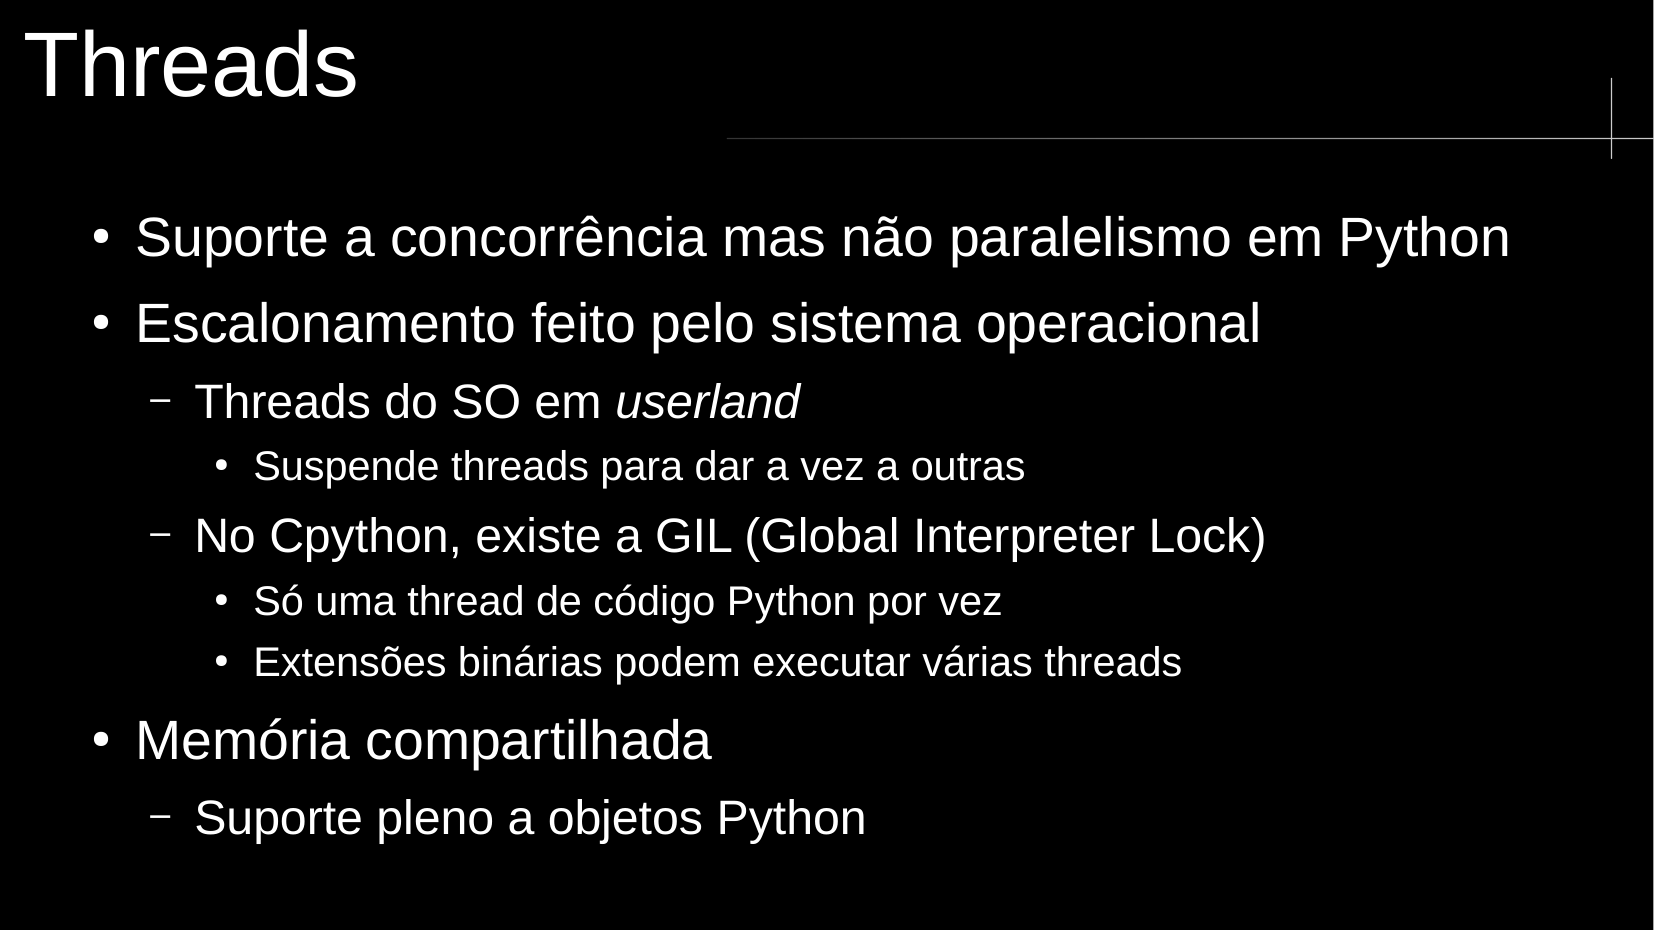

# Threads
Suporte a concorrência mas não paralelismo em Python
Escalonamento feito pelo sistema operacional
Threads do SO em userland
Suspende threads para dar a vez a outras
No Cpython, existe a GIL (Global Interpreter Lock)
Só uma thread de código Python por vez
Extensões binárias podem executar várias threads
Memória compartilhada
Suporte pleno a objetos Python